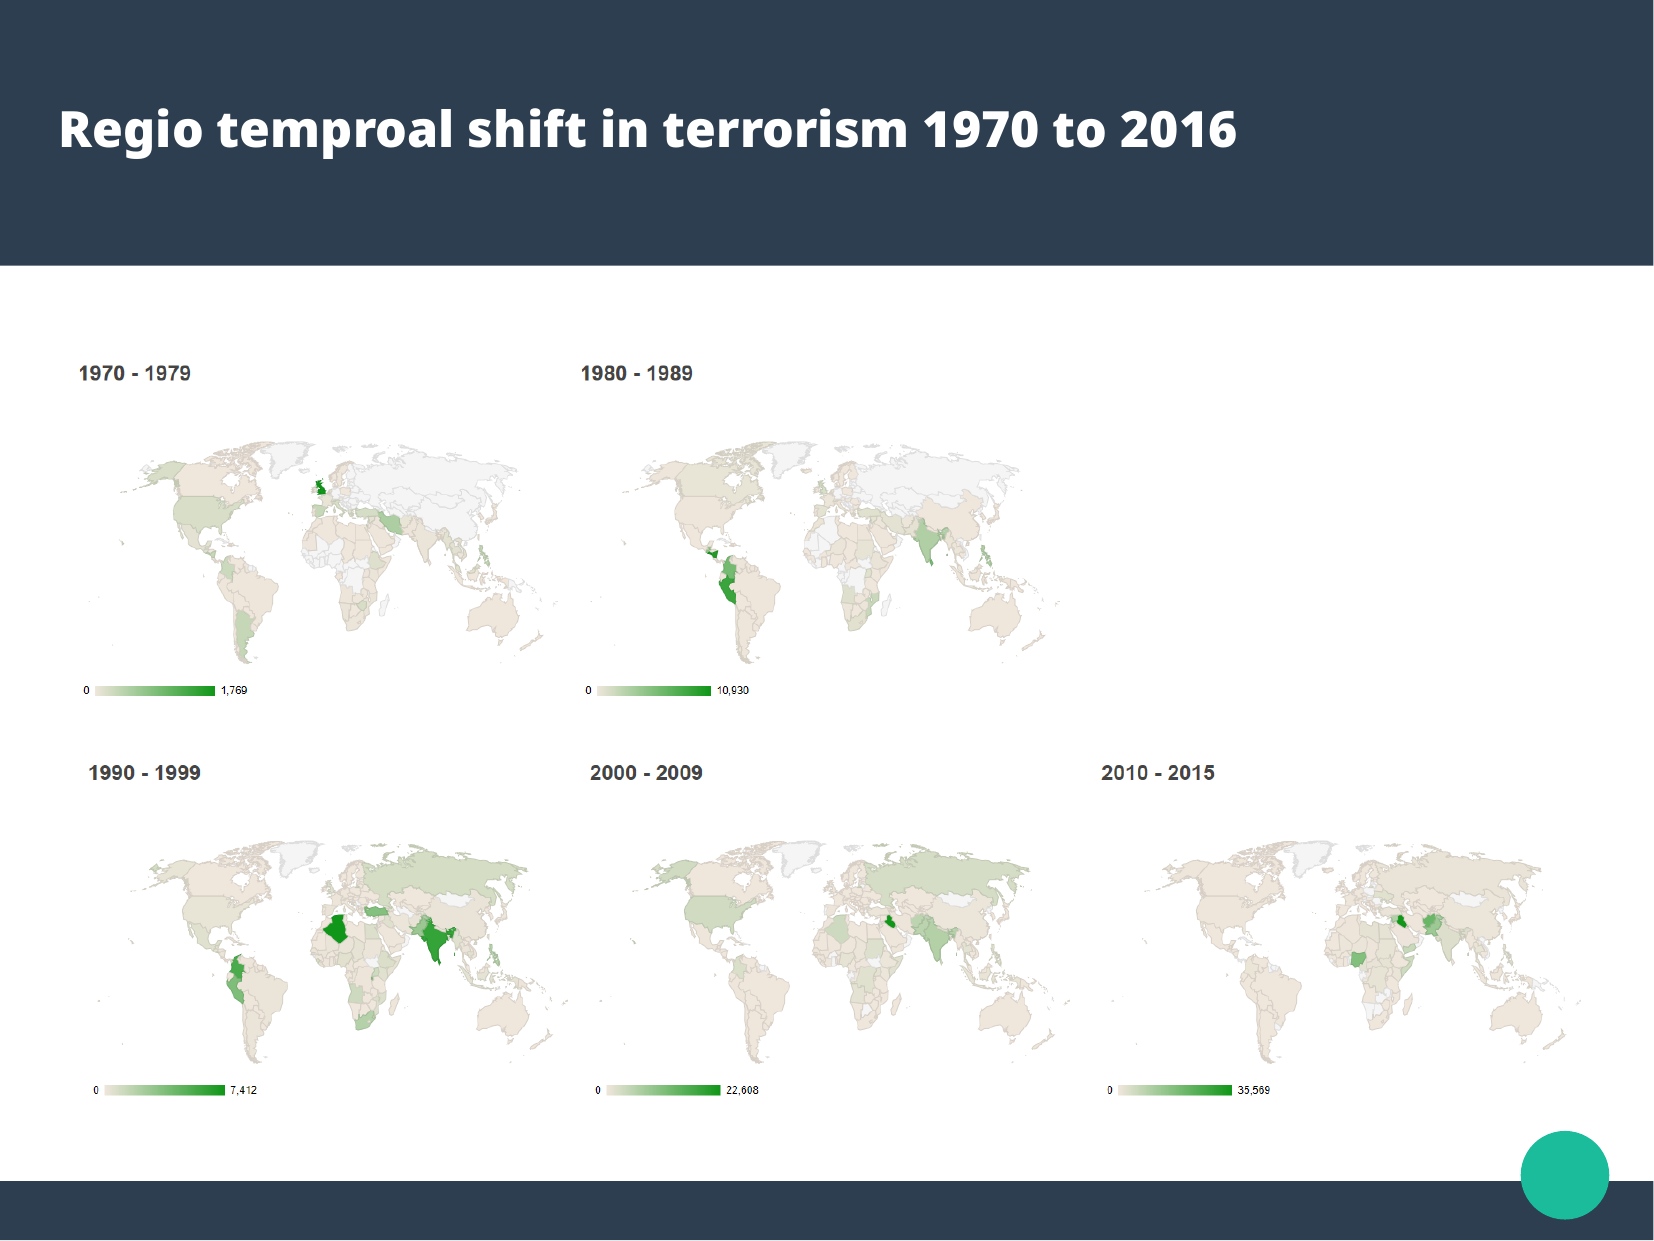

# Regio temproal shift in terrorism 1970 to 2016